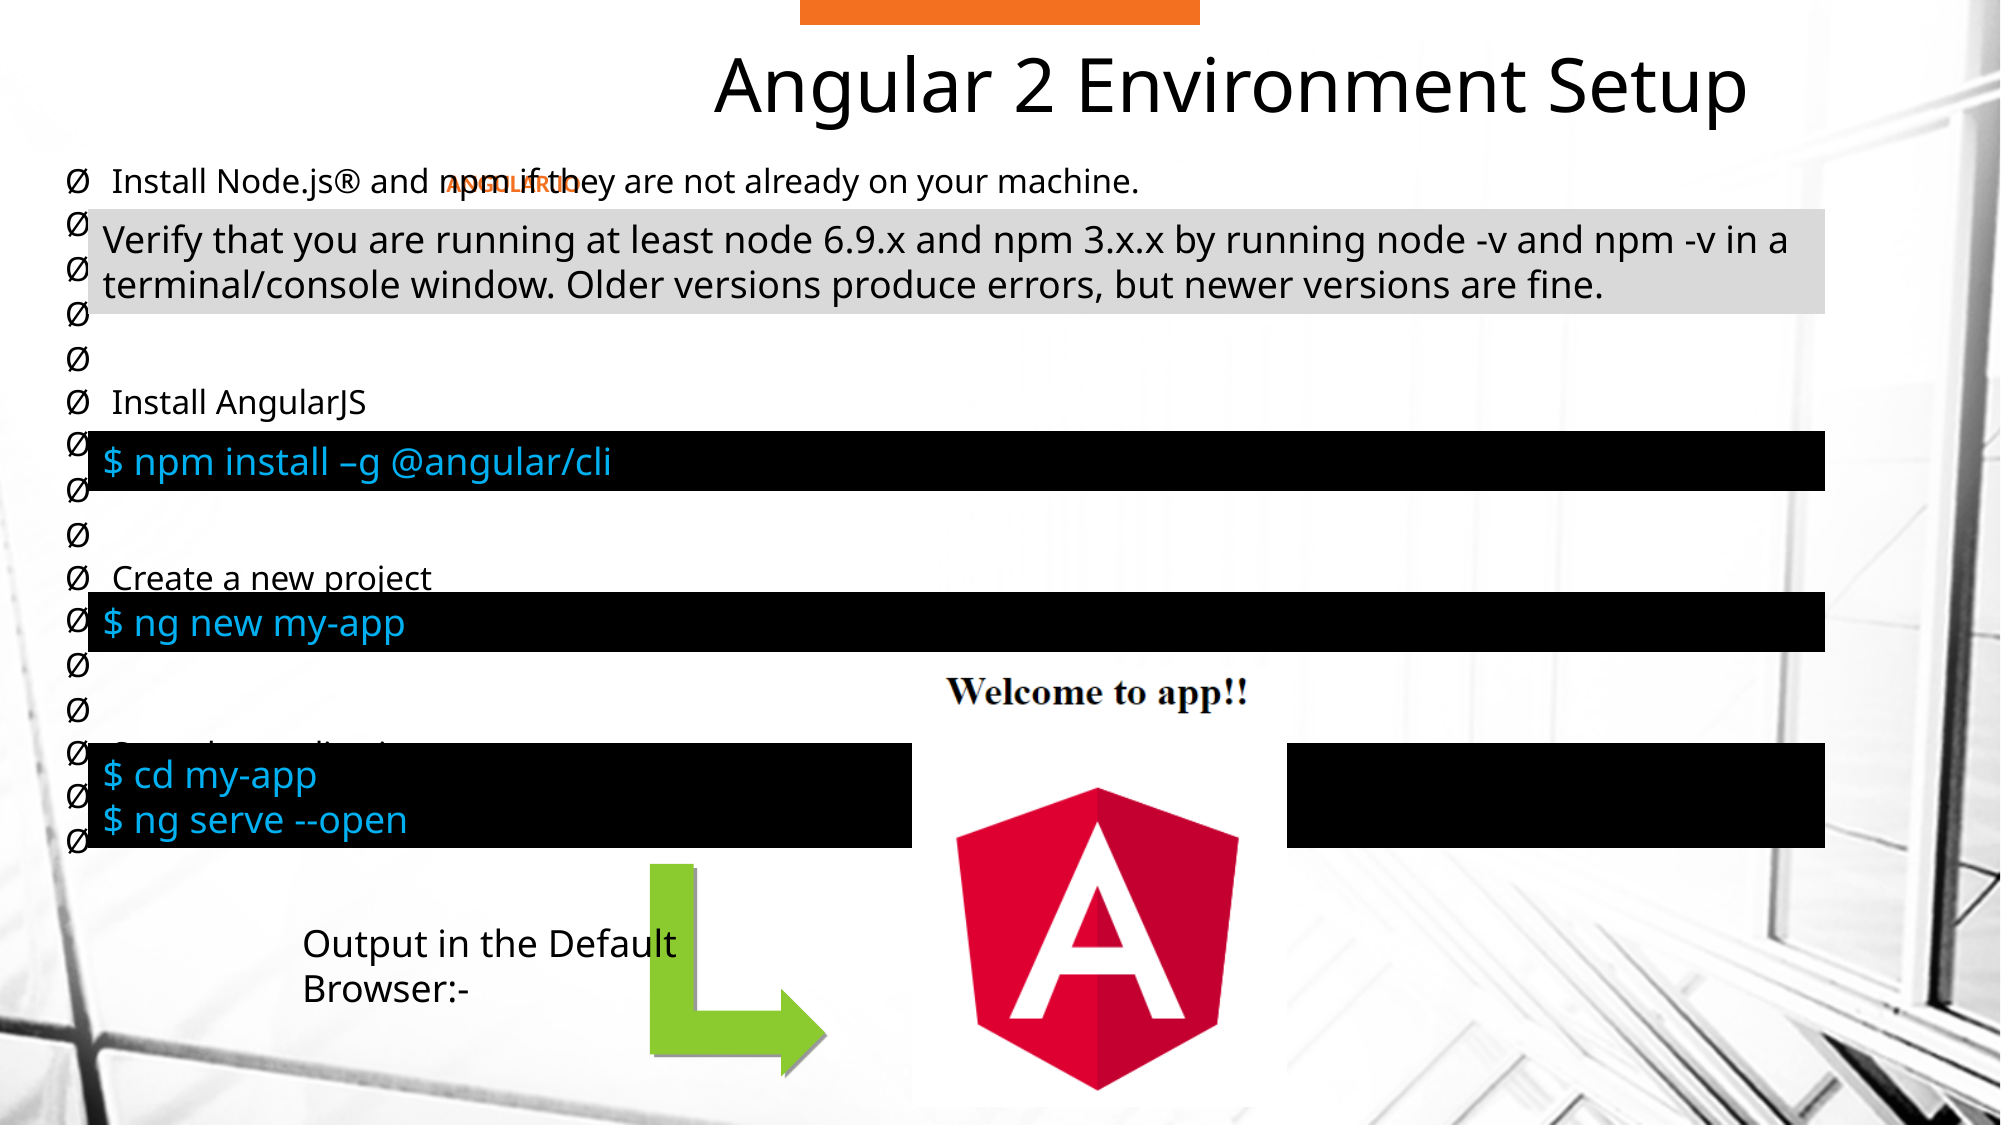

Angular 2 Environment Setup
Install Node.js® and npm if they are not already on your machine.
Install AngularJS
Create a new project
Start the application
# Angular.io
Verify that you are running at least node 6.9.x and npm 3.x.x by running node -v and npm -v in a terminal/console window. Older versions produce errors, but newer versions are fine.
$ npm install –g @angular/cli
$ ng new my-app
$ cd my-app
$ ng serve --open
Output in the Default
Browser:-